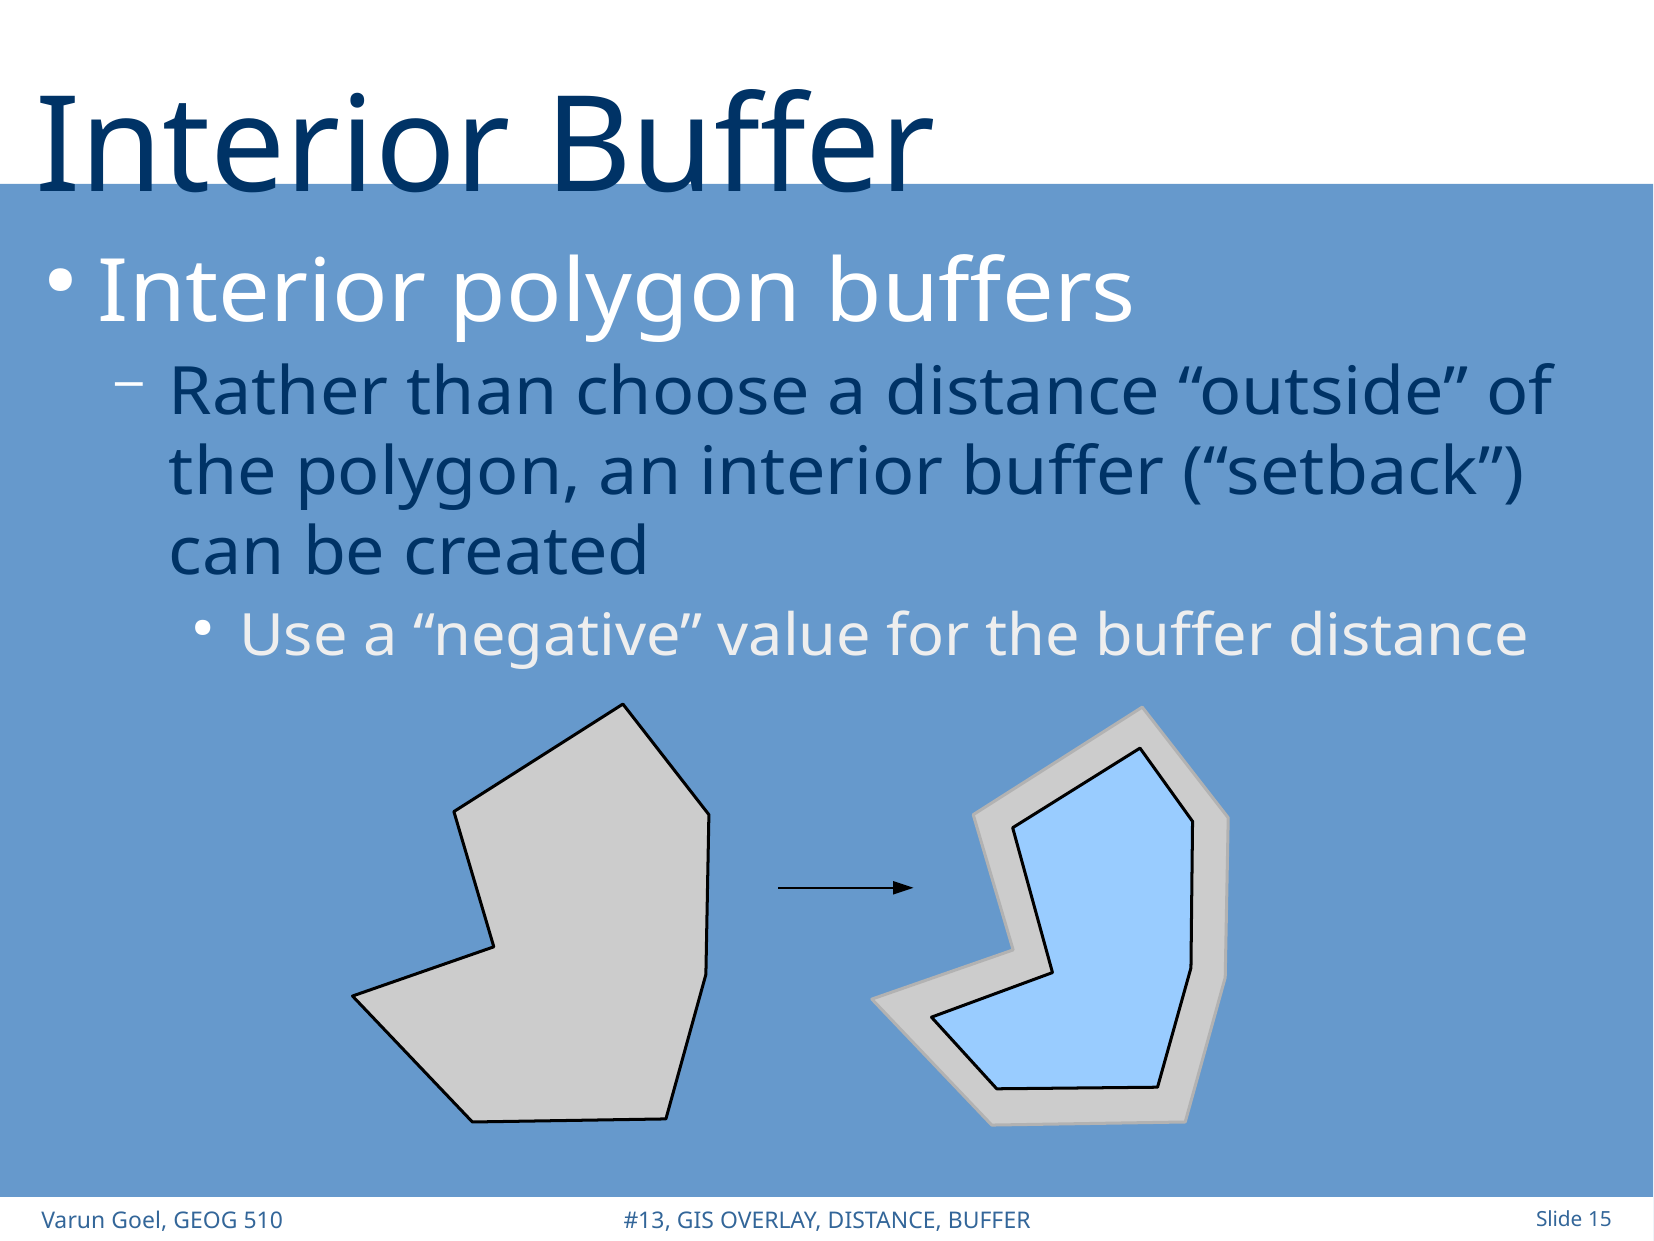

# Interior Buffer
Interior polygon buffers
Rather than choose a distance “outside” of the polygon, an interior buffer (“setback”) can be created
Use a “negative” value for the buffer distance
#13, GIS OVERLAY, DISTANCE, BUFFER
15